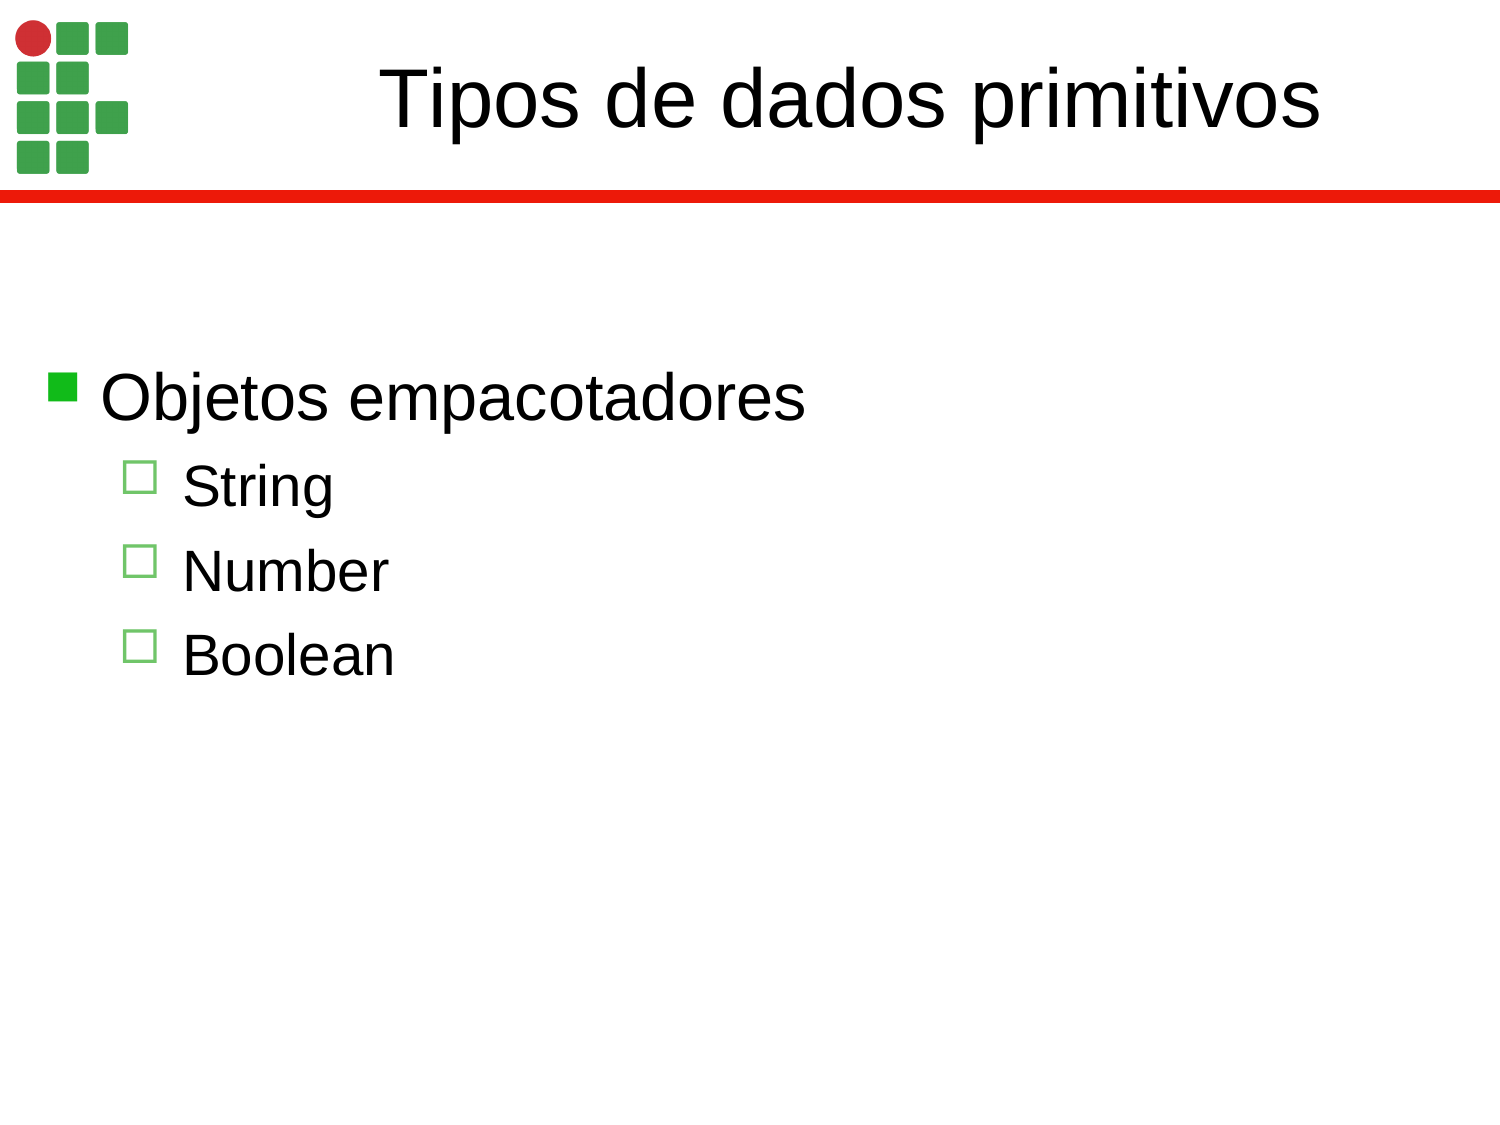

# Tipos de dados primitivos
Objetos empacotadores
 String
 Number
 Boolean